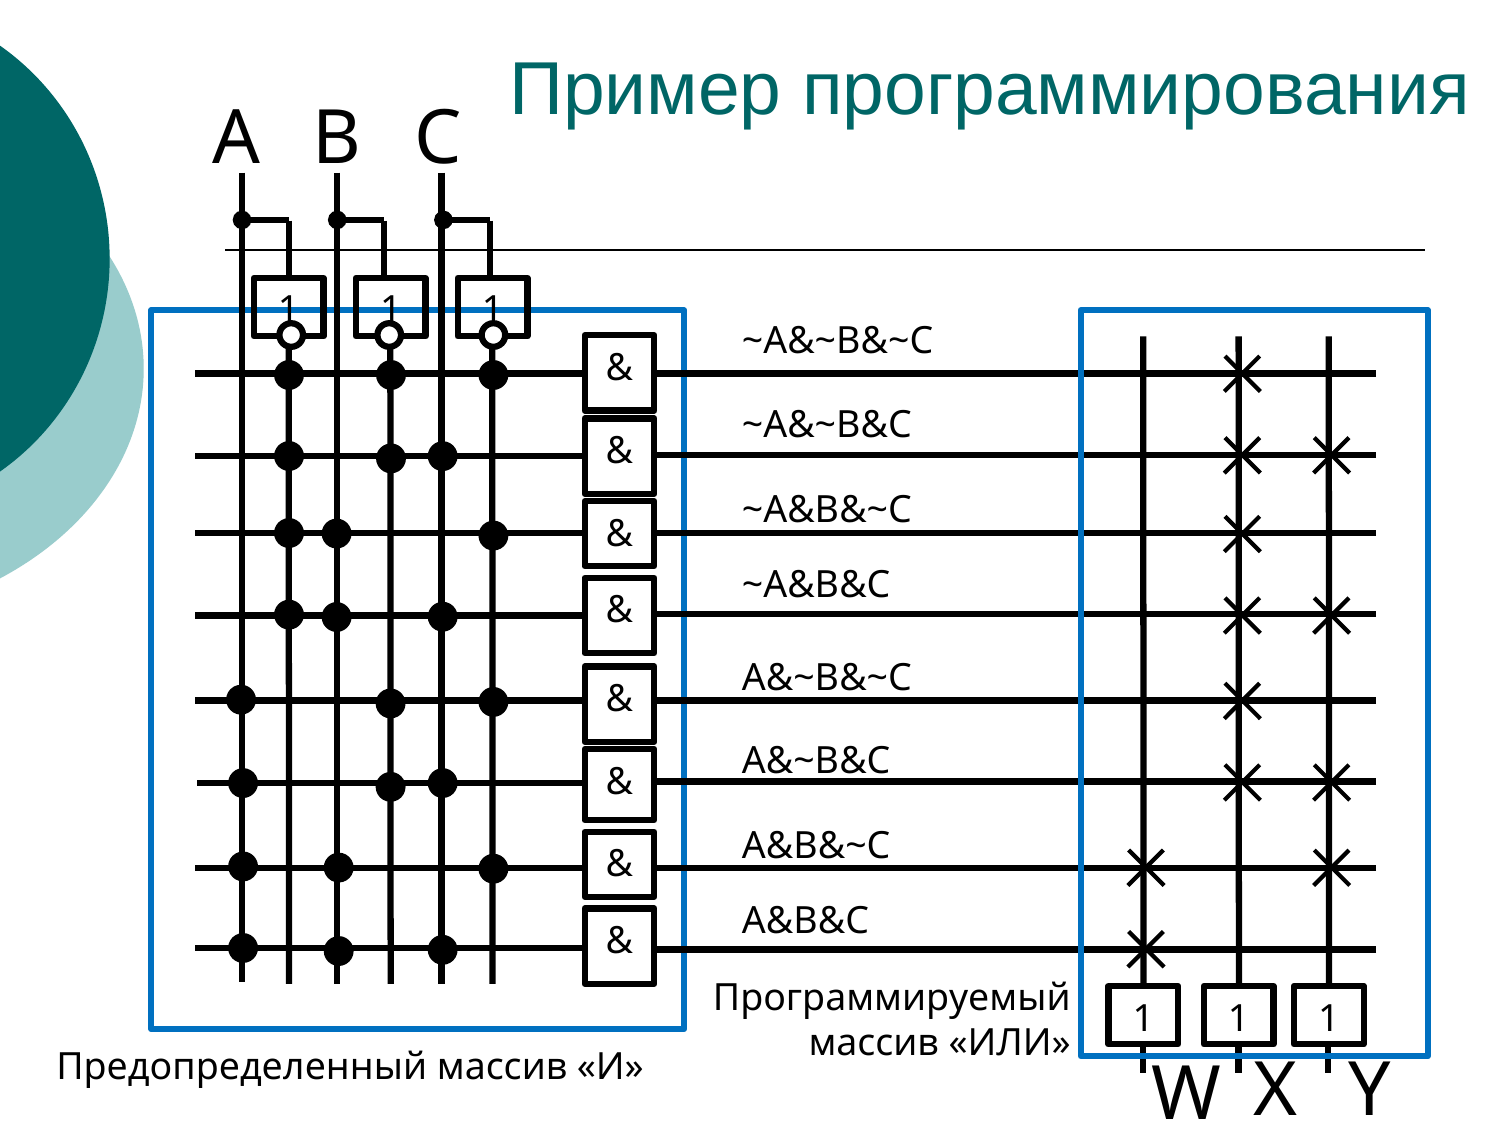

# Пример программирования
A
B
C
1
1
1
~A&~B&~C
&
~A&~B&C
&
~A&B&~C
&
~A&B&C
&
A&~B&~C
&
A&~B&C
&
A&B&~C
&
A&B&C
&
Программируемый массив «ИЛИ»
1
1
1
X
Y
Предопределенный массив «И»
W